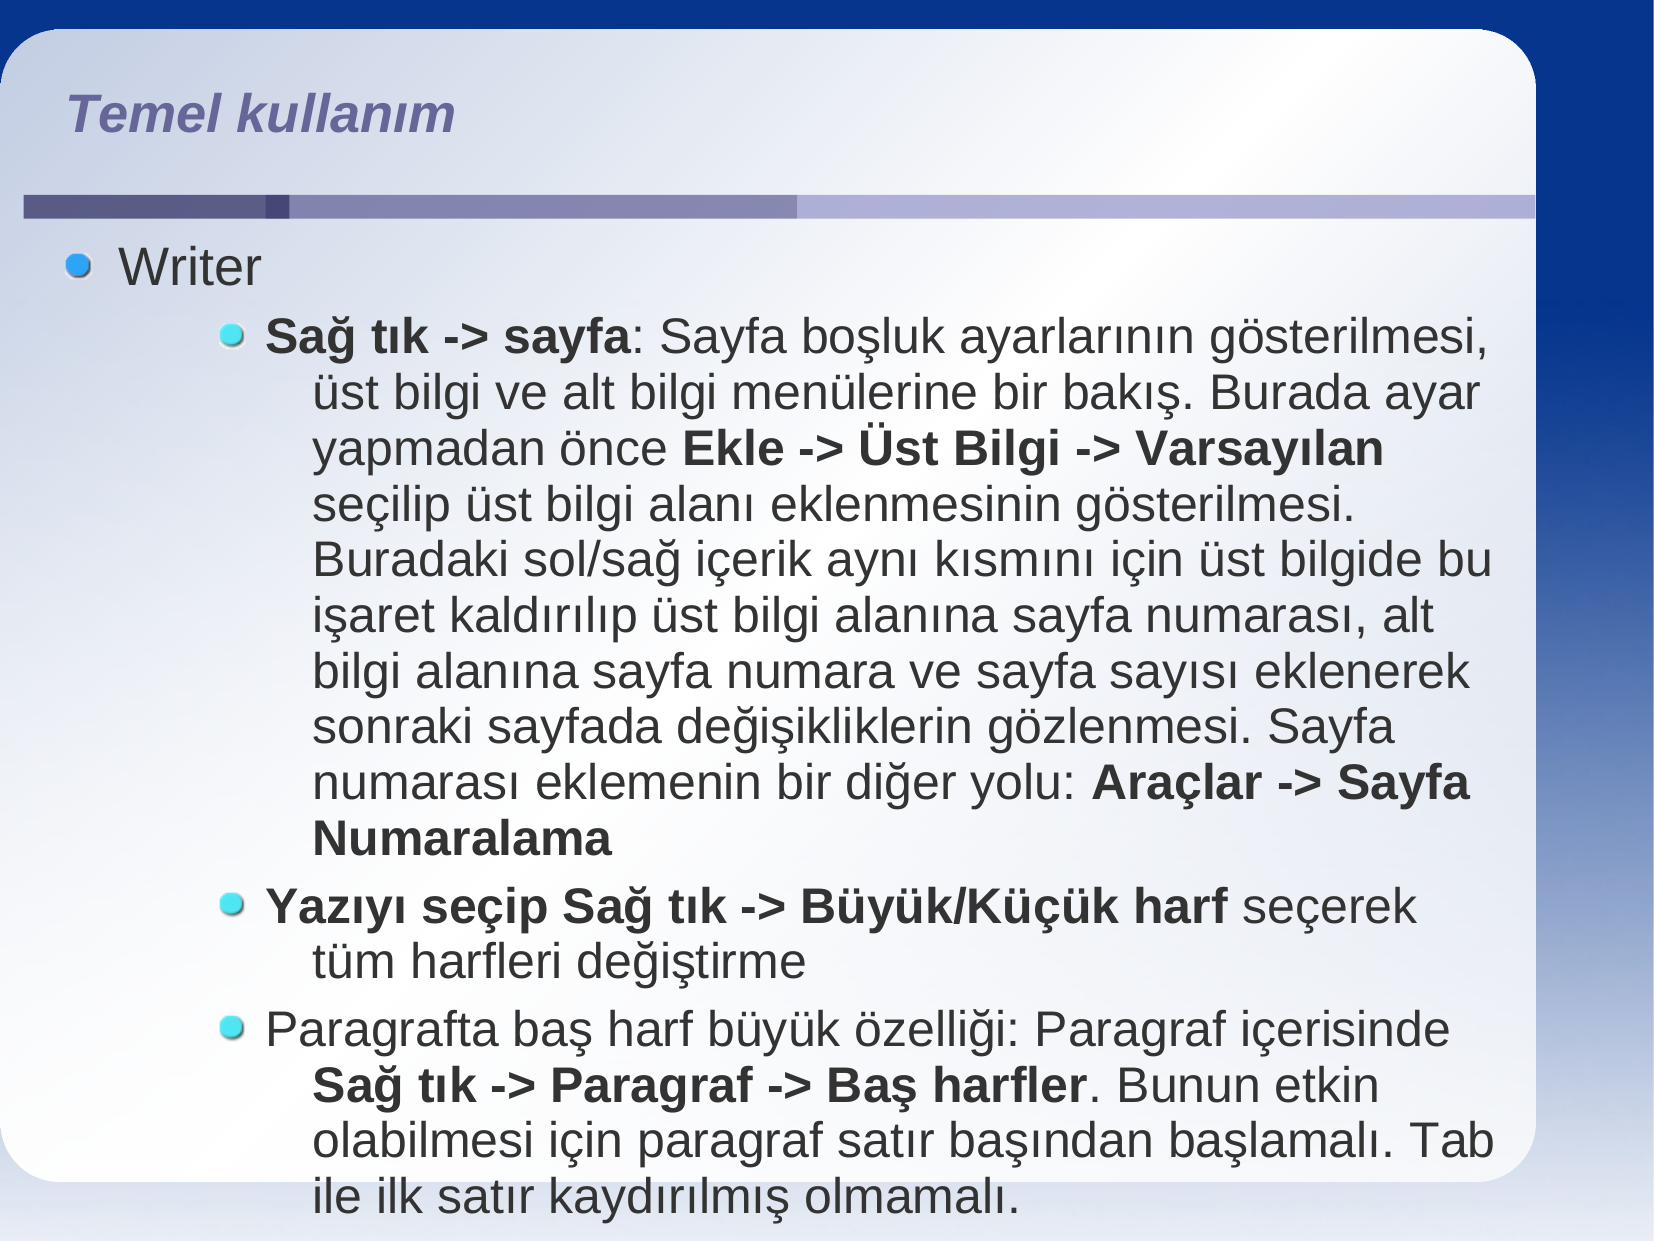

# Temel kullanım
Writer
Sağ tık -> sayfa: Sayfa boşluk ayarlarının gösterilmesi, üst bilgi ve alt bilgi menülerine bir bakış. Burada ayar yapmadan önce Ekle -> Üst Bilgi -> Varsayılan seçilip üst bilgi alanı eklenmesinin gösterilmesi. Buradaki sol/sağ içerik aynı kısmını için üst bilgide bu işaret kaldırılıp üst bilgi alanına sayfa numarası, alt bilgi alanına sayfa numara ve sayfa sayısı eklenerek sonraki sayfada değişikliklerin gözlenmesi. Sayfa numarası eklemenin bir diğer yolu: Araçlar -> Sayfa Numaralama
Yazıyı seçip Sağ tık -> Büyük/Küçük harf seçerek tüm harfleri değiştirme
Paragrafta baş harf büyük özelliği: Paragraf içerisinde Sağ tık -> Paragraf -> Baş harfler. Bunun etkin olabilmesi için paragraf satır başından başlamalı. Tab ile ilk satır kaydırılmış olmamalı.
Paragraf özelliklerine devam: Sağ tık -> Paragraf -> Kenarlıklar